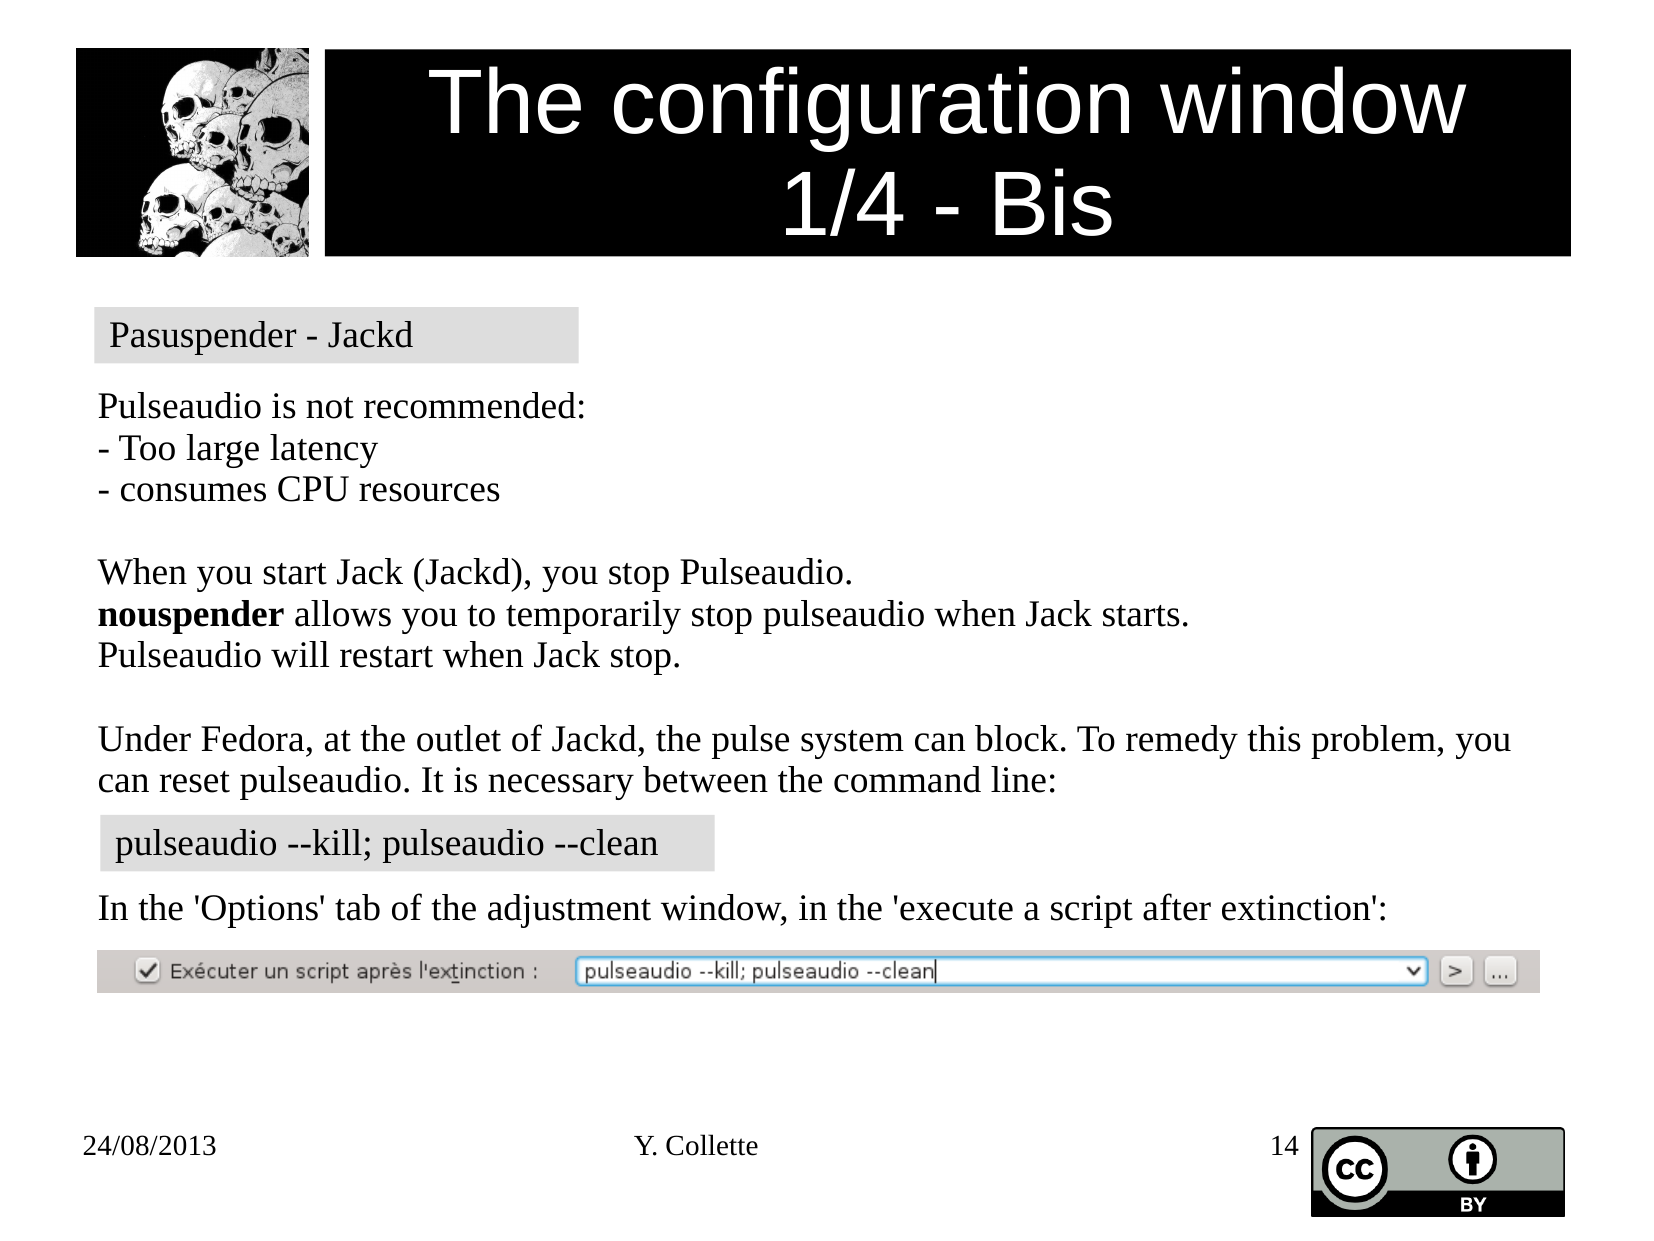

# The configuration window
1/4 - Bis
Pasuspender - Jackd
Pulseaudio is not recommended:
- Too large latency
- consumes CPU resources
When you start Jack (Jackd), you stop Pulseaudio.
nouspender allows you to temporarily stop pulseaudio when Jack starts.
Pulseaudio will restart when Jack stop.
Under Fedora, at the outlet of Jackd, the pulse system can block. To remedy this problem, you can reset pulseaudio. It is necessary between the command line:
pulseaudio --kill; pulseaudio --clean
In the 'Options' tab of the adjustment window, in the 'execute a script after extinction':
Y. Collette
14